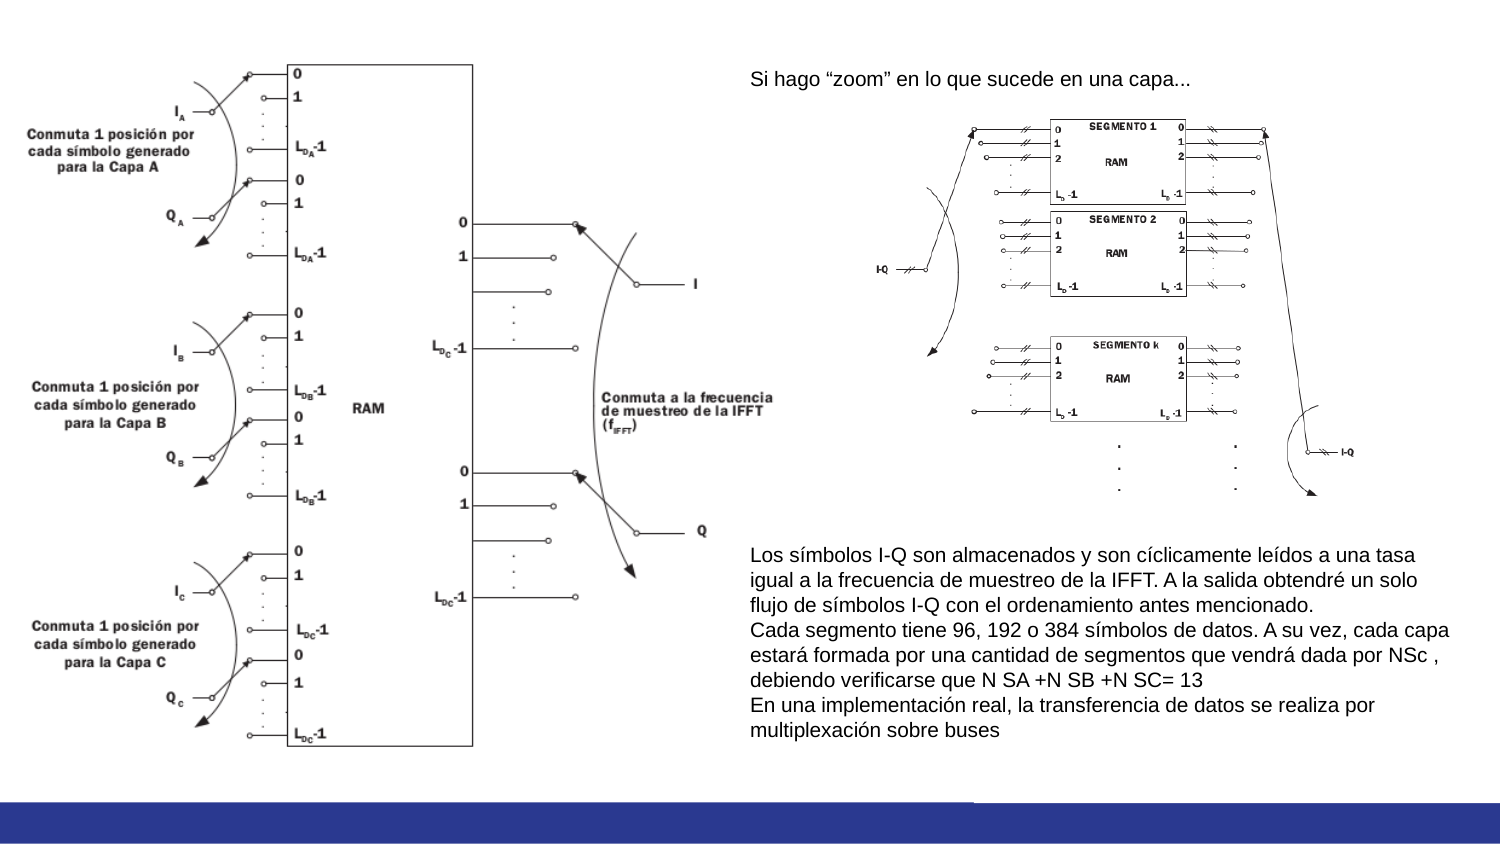

Si hago “zoom” en lo que sucede en una capa...
Los símbolos I-Q son almacenados y son cíclicamente leídos a una tasa igual a la frecuencia de muestreo de la IFFT. A la salida obtendré un solo flujo de símbolos I-Q con el ordenamiento antes mencionado.
Cada segmento tiene 96, 192 o 384 símbolos de datos. A su vez, cada capa estará formada por una cantidad de segmentos que vendrá dada por NSc , debiendo verificarse que N SA +N SB +N SC= 13
En una implementación real, la transferencia de datos se realiza por multiplexación sobre buses